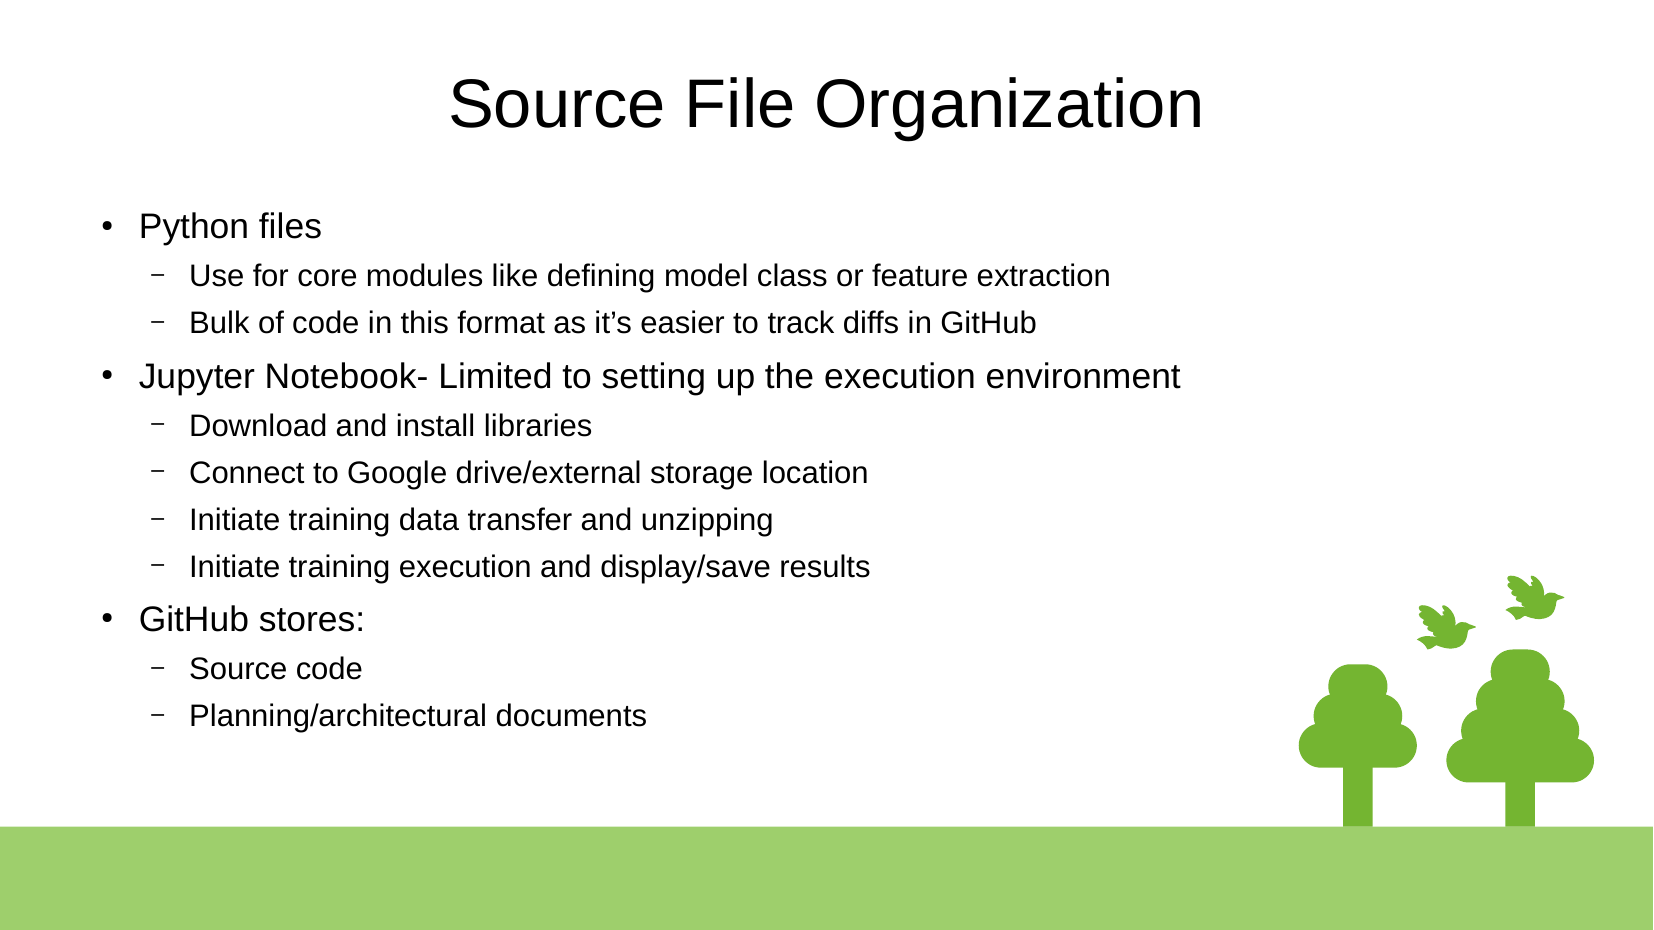

# Source File Organization
Python files
Use for core modules like defining model class or feature extraction
Bulk of code in this format as it’s easier to track diffs in GitHub
Jupyter Notebook- Limited to setting up the execution environment
Download and install libraries
Connect to Google drive/external storage location
Initiate training data transfer and unzipping
Initiate training execution and display/save results
GitHub stores:
Source code
Planning/architectural documents